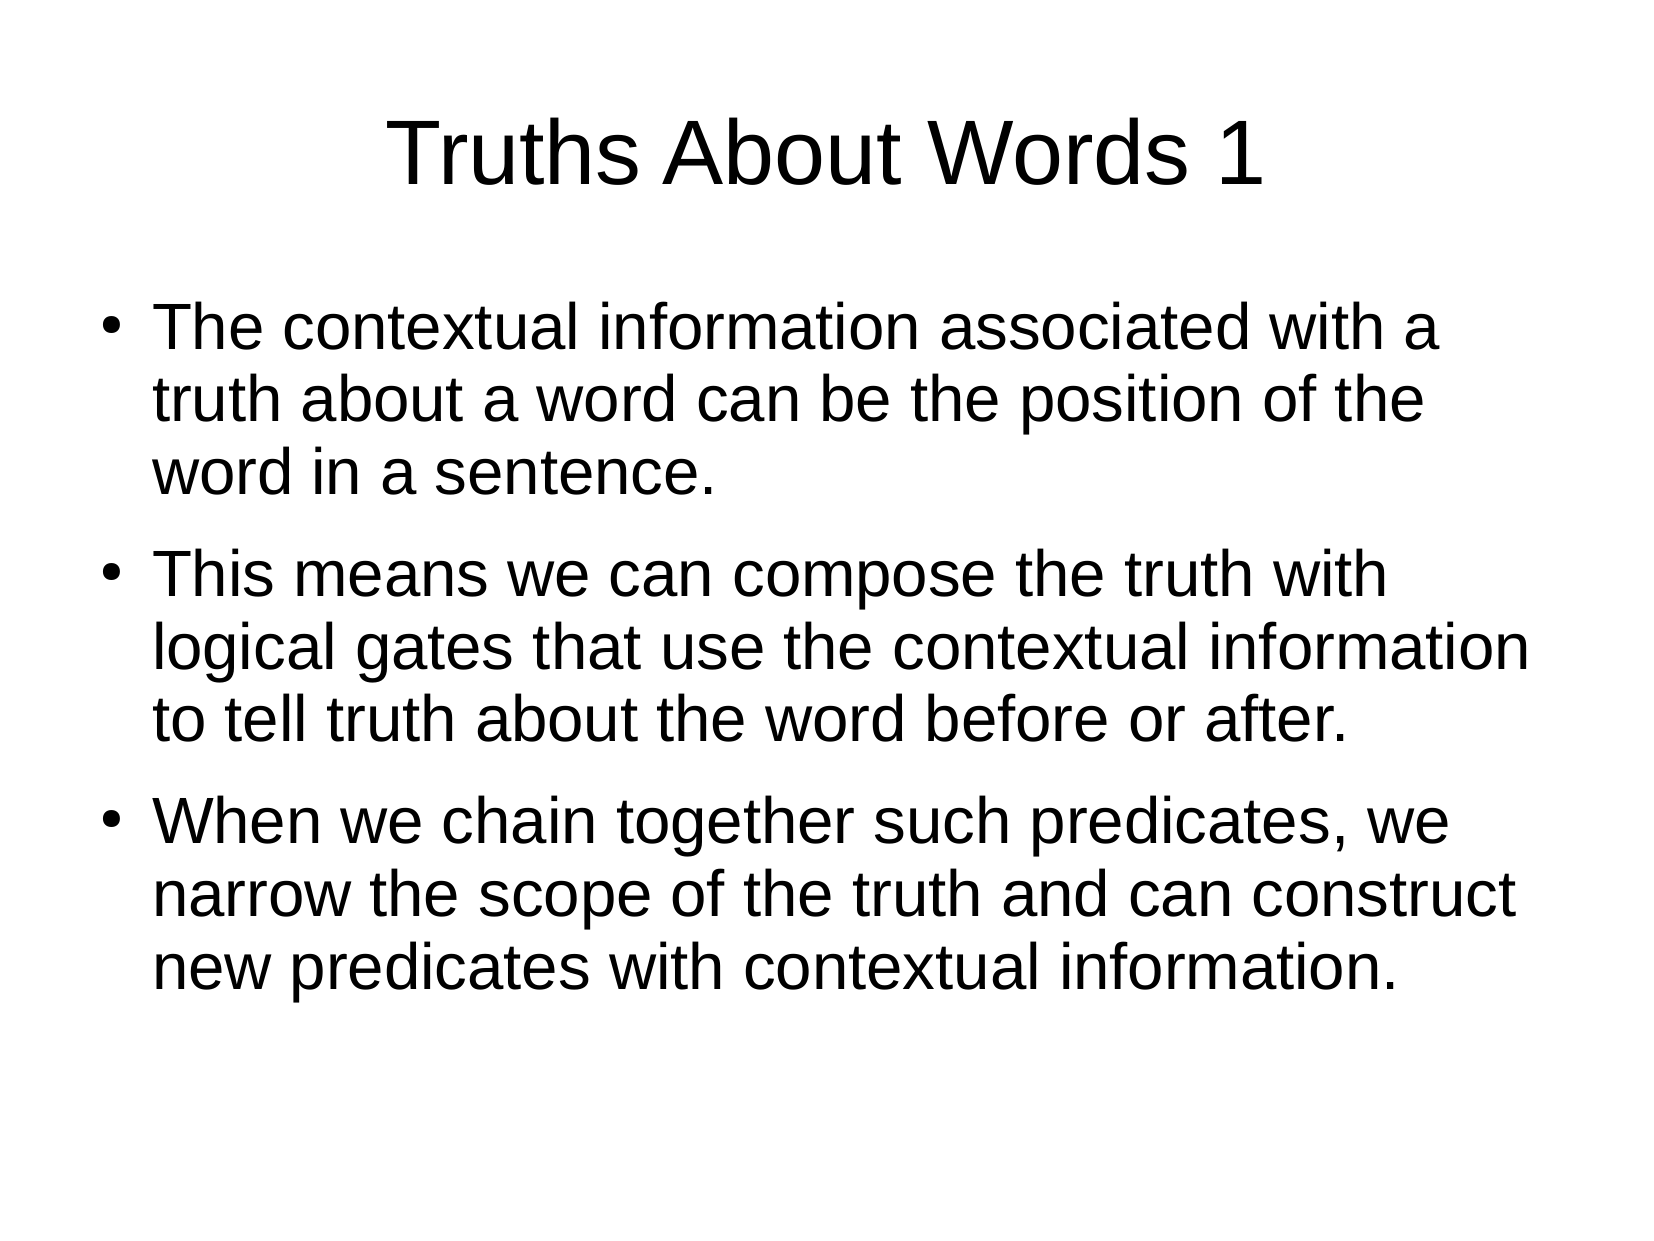

# Truths About Words 1
The contextual information associated with a truth about a word can be the position of the word in a sentence.
This means we can compose the truth with logical gates that use the contextual information to tell truth about the word before or after.
When we chain together such predicates, we narrow the scope of the truth and can construct new predicates with contextual information.